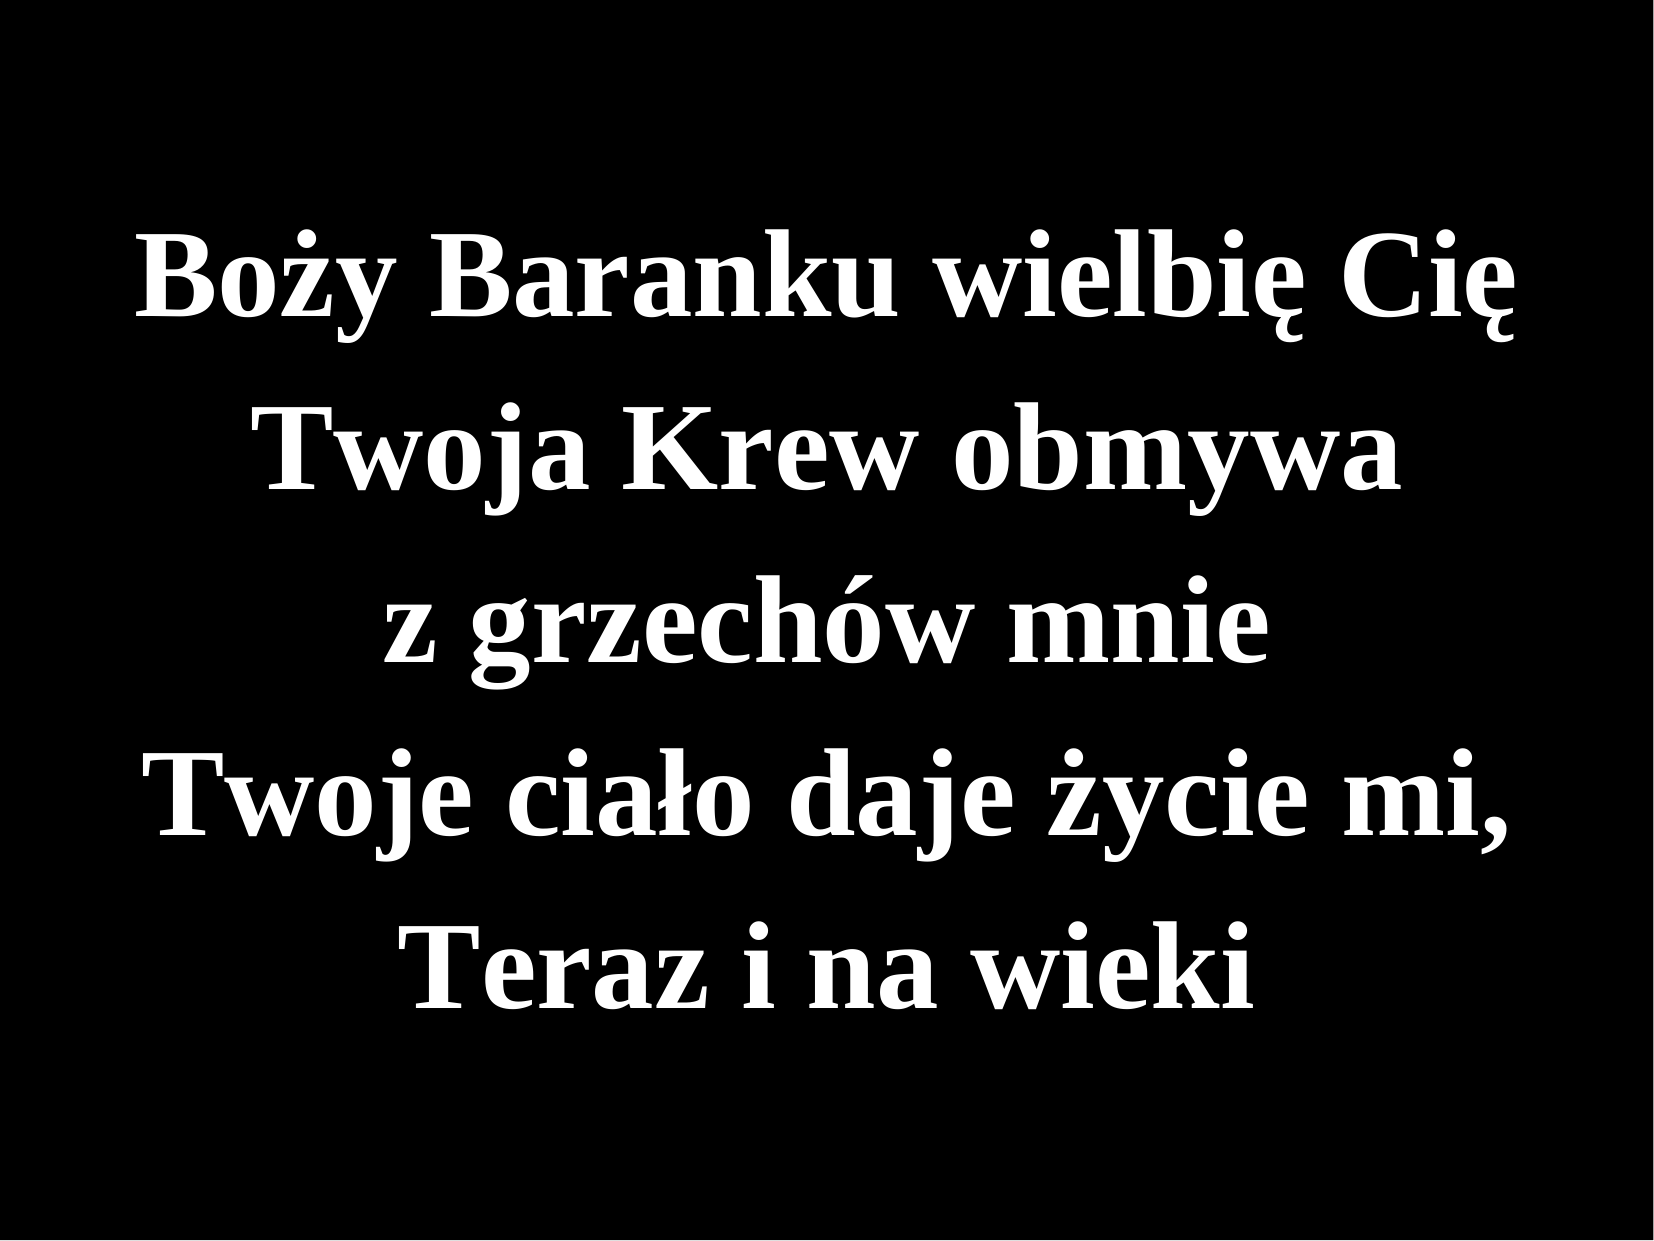

# Boży Baranku wielbię Cię ppp Twoja Krew obmywa ppp z grzechów mnie ppp Twoje ciało daje życie mi, ppp Teraz i na wieki